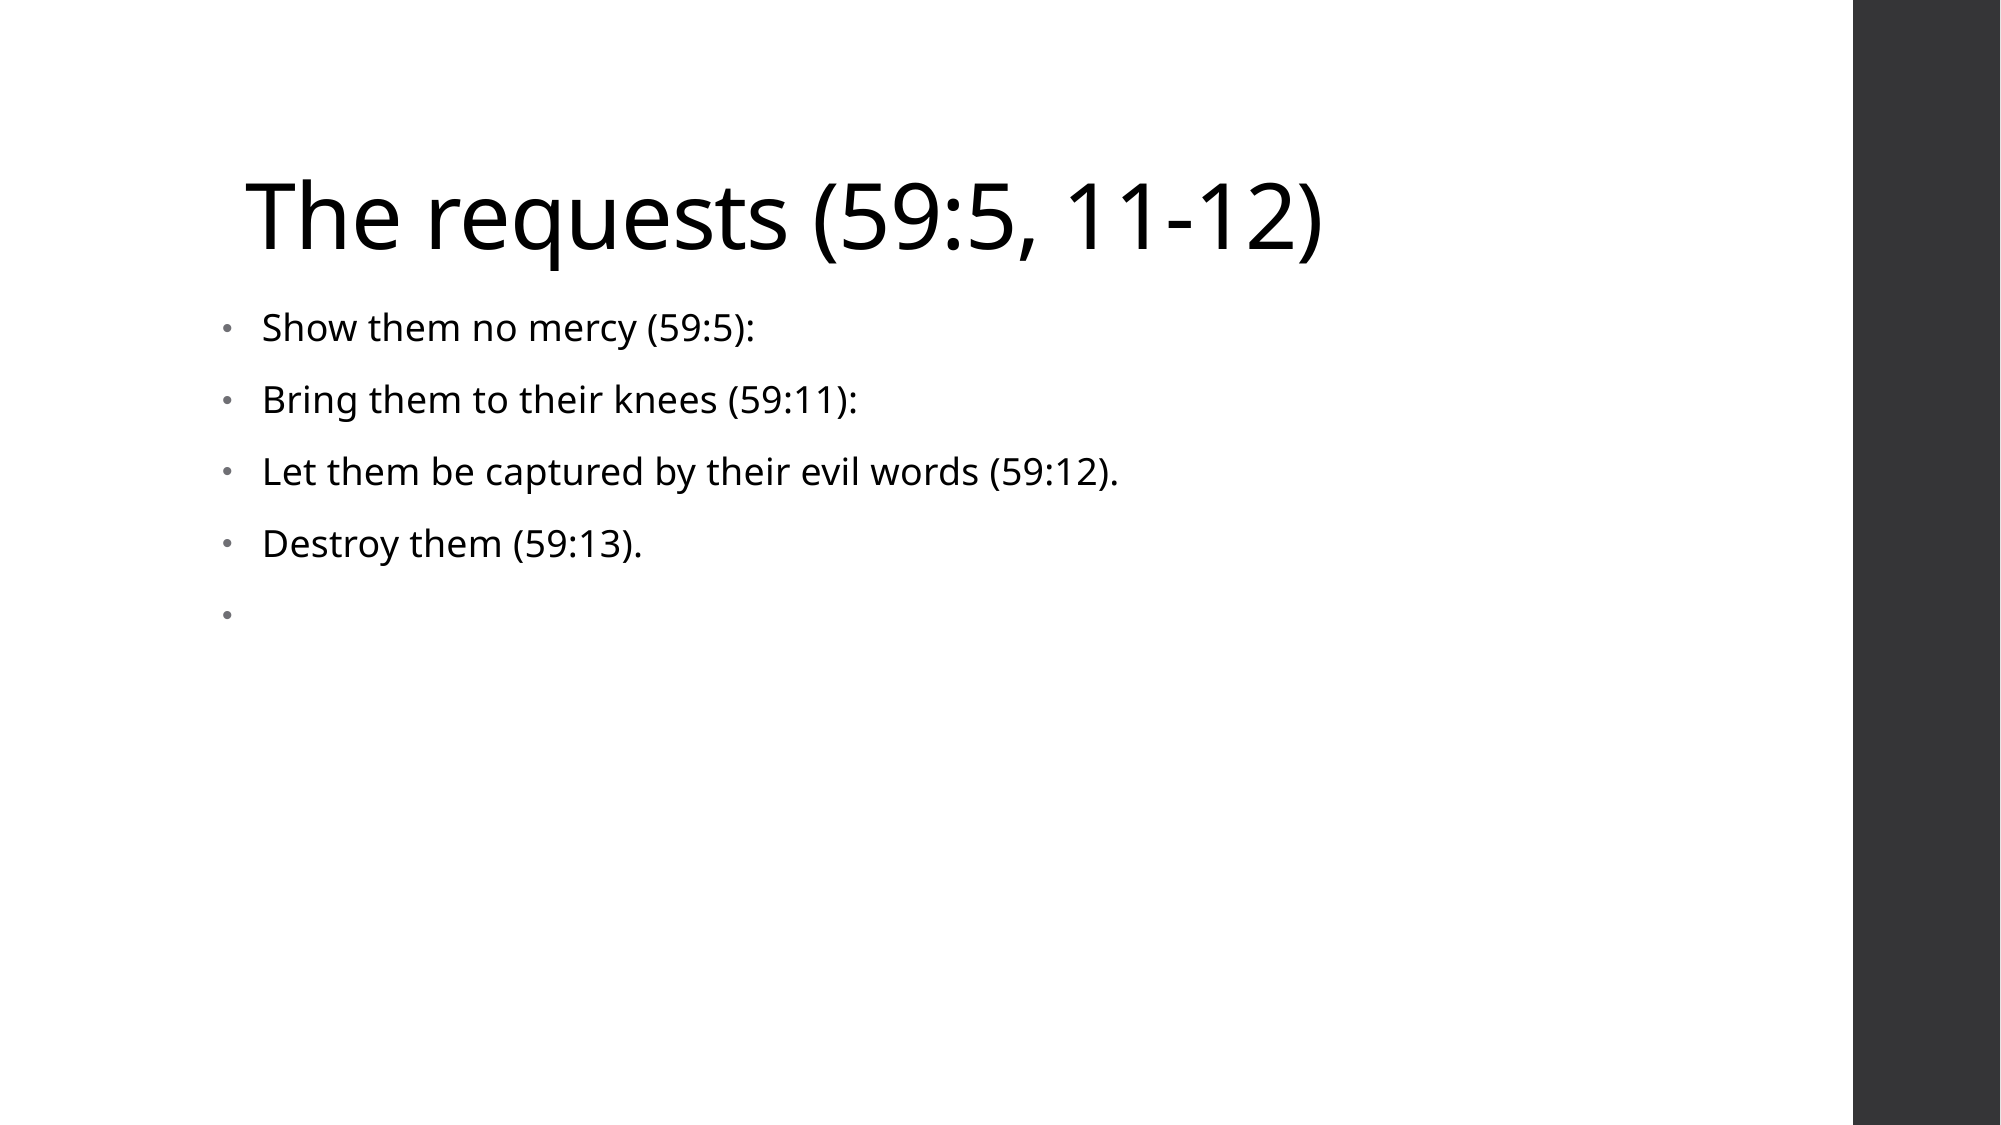

# The requests (59:5, 11-12)
 Show them no mercy (59:5):
 Bring them to their knees (59:11):
 Let them be captured by their evil words (59:12).
 Destroy them (59:13).